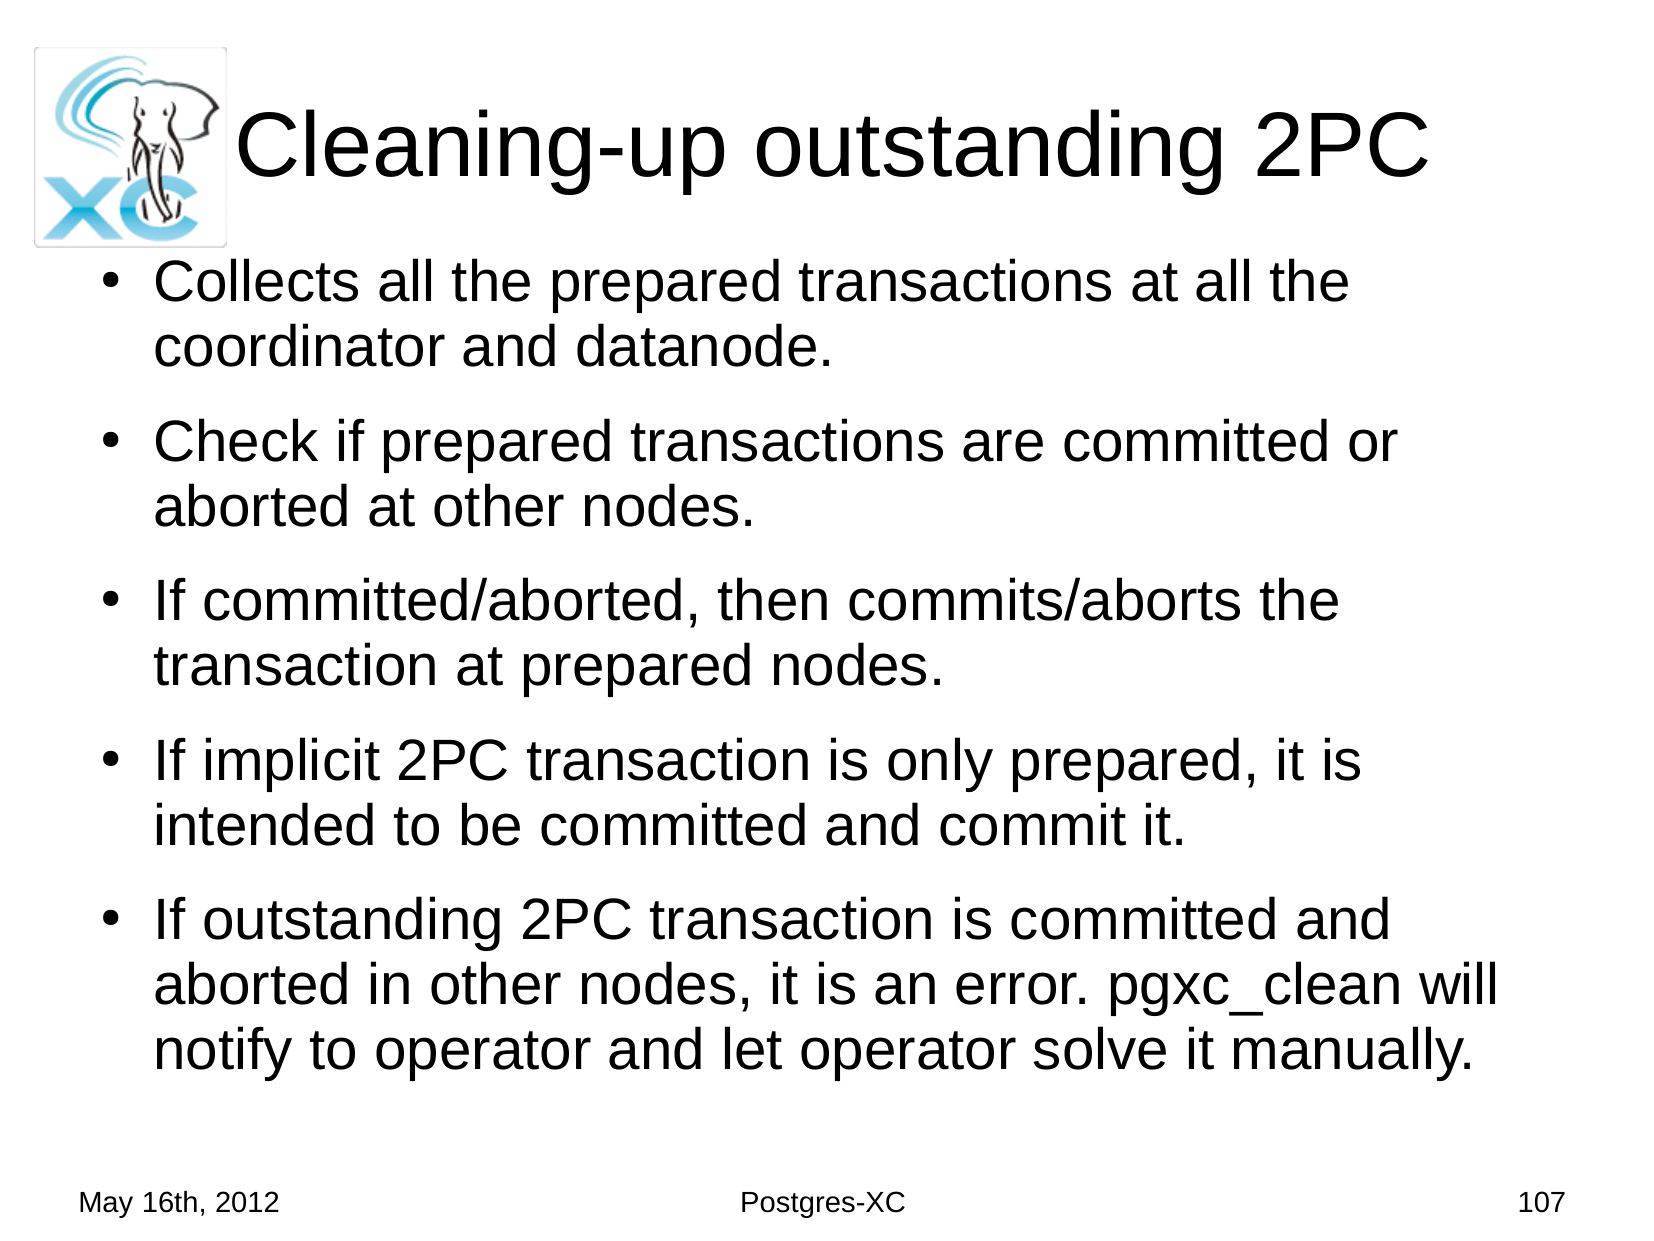

# Cleaning-up outstanding 2PC
Collects all the prepared transactions at all the coordinator and datanode.
Check if prepared transactions are committed or aborted at other nodes.
If committed/aborted, then commits/aborts the transaction at prepared nodes.
If implicit 2PC transaction is only prepared, it is intended to be committed and commit it.
If outstanding 2PC transaction is committed and aborted in other nodes, it is an error. pgxc_clean will notify to operator and let operator solve it manually.
107